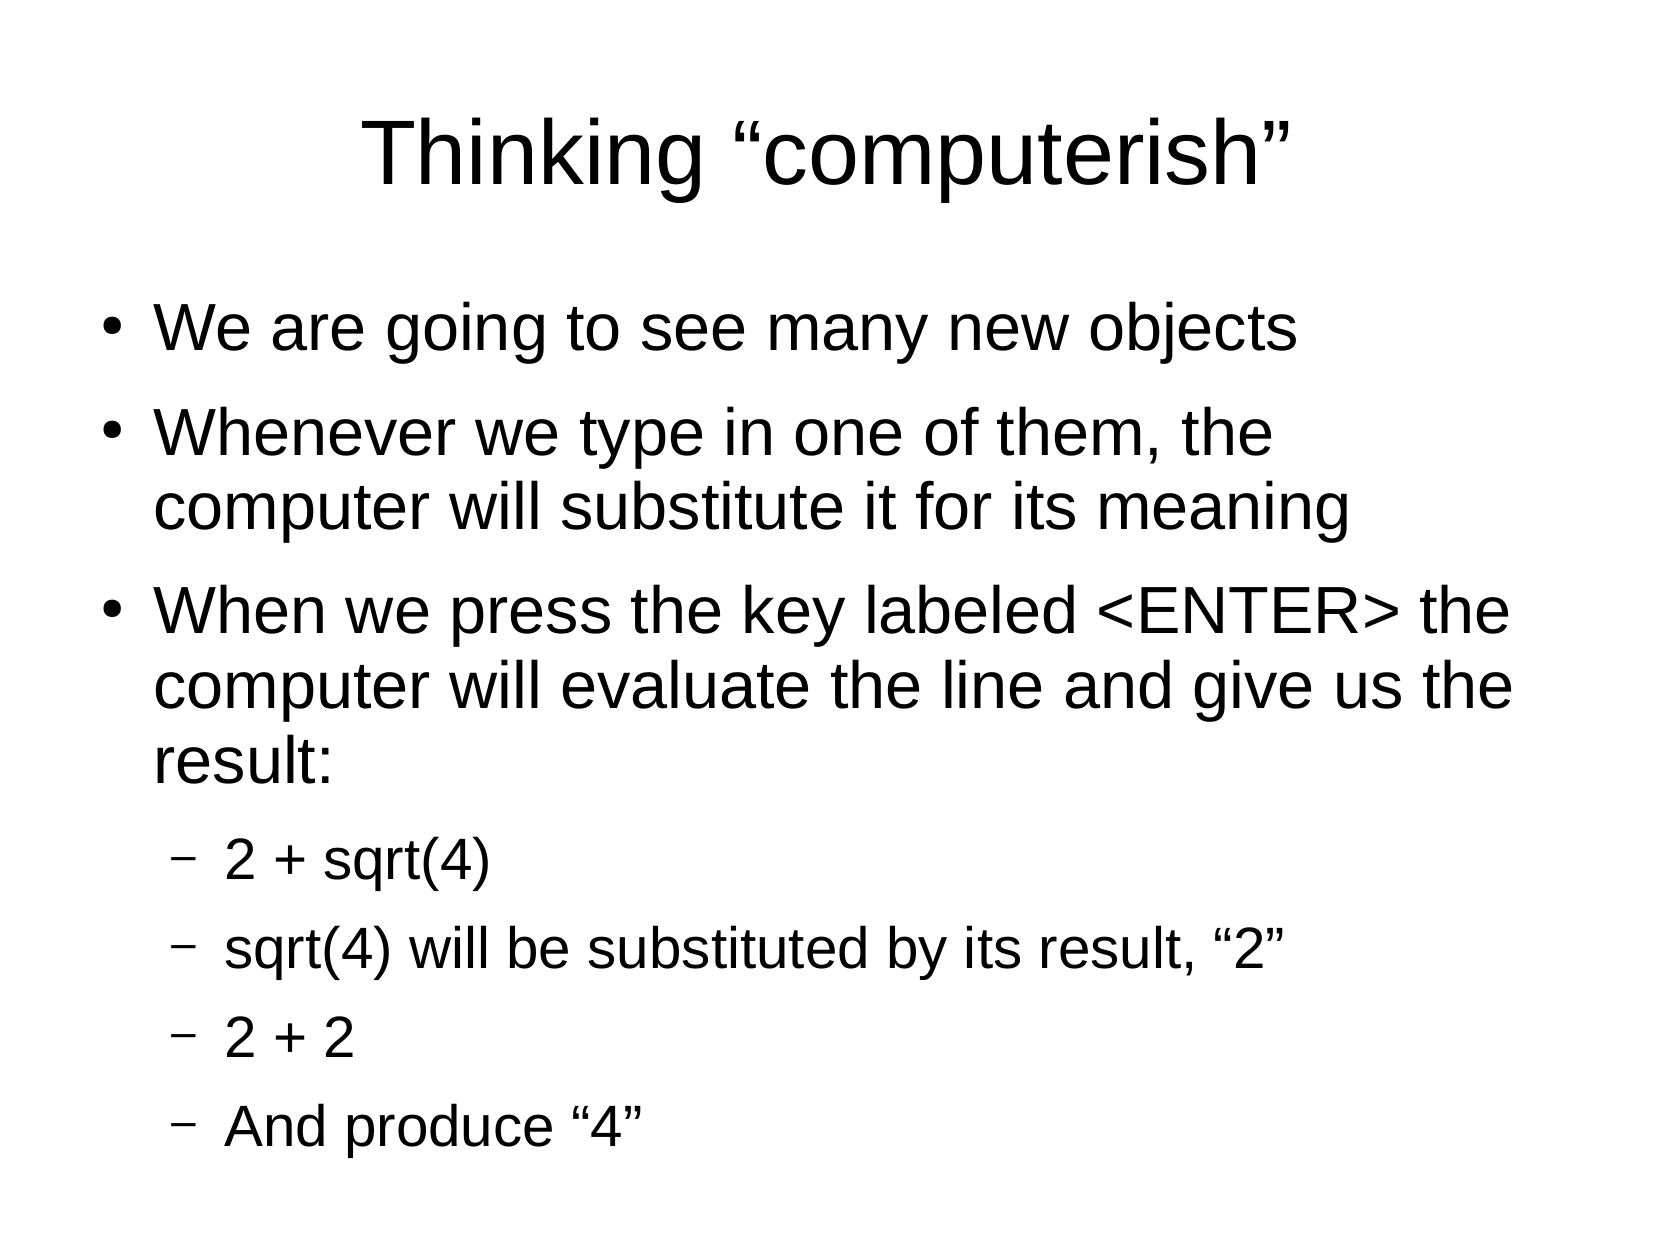

# Thinking “computerish”
We are going to see many new objects
Whenever we type in one of them, the computer will substitute it for its meaning
When we press the key labeled <ENTER> the computer will evaluate the line and give us the result:
2 + sqrt(4)
sqrt(4) will be substituted by its result, “2”
2 + 2
And produce “4”